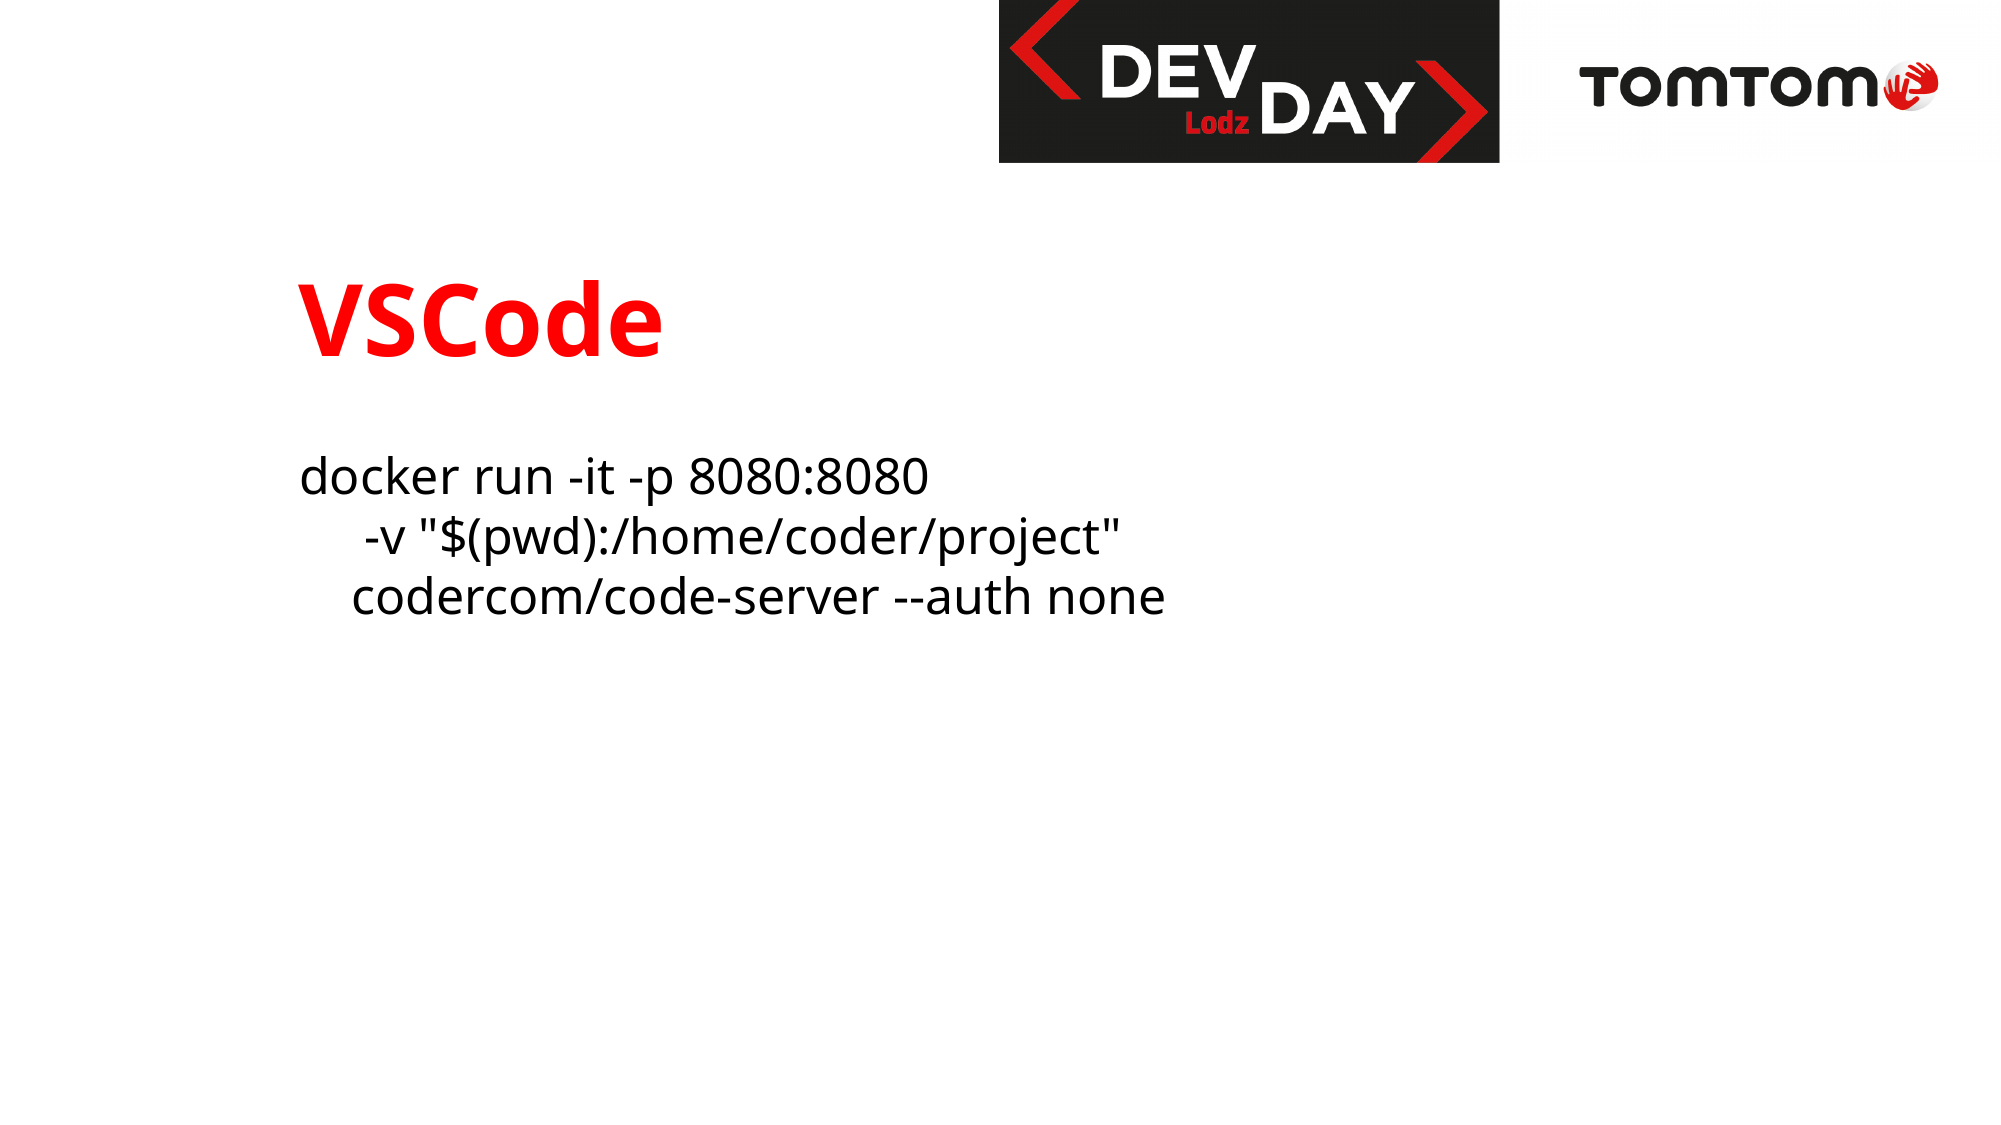

VSCode
docker run -it -p 8080:8080
 -v "$(pwd):/home/coder/project"
 codercom/code-server --auth none